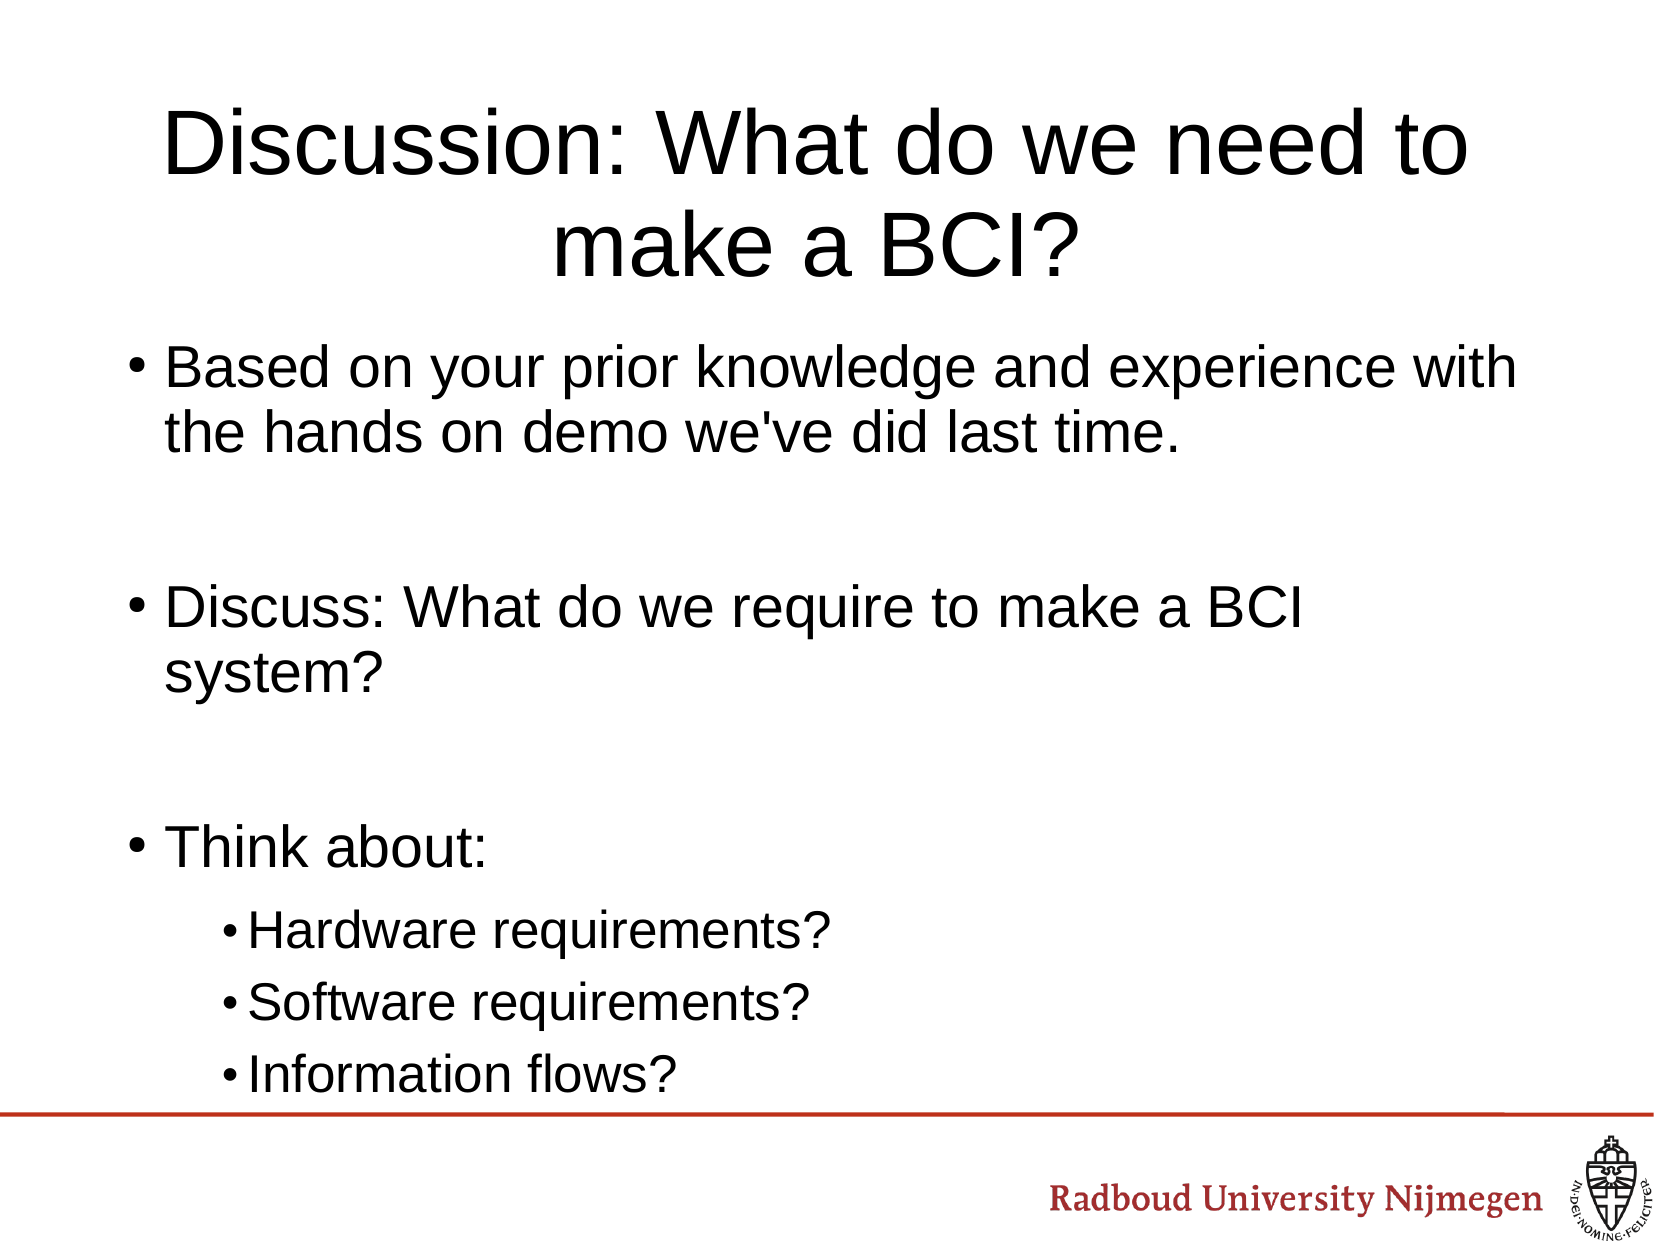

# Discussion: What do we need to make a BCI?
Based on your prior knowledge and experience with the hands on demo we've did last time.
Discuss: What do we require to make a BCI system?
Think about:
Hardware requirements?
Software requirements?
Information flows?